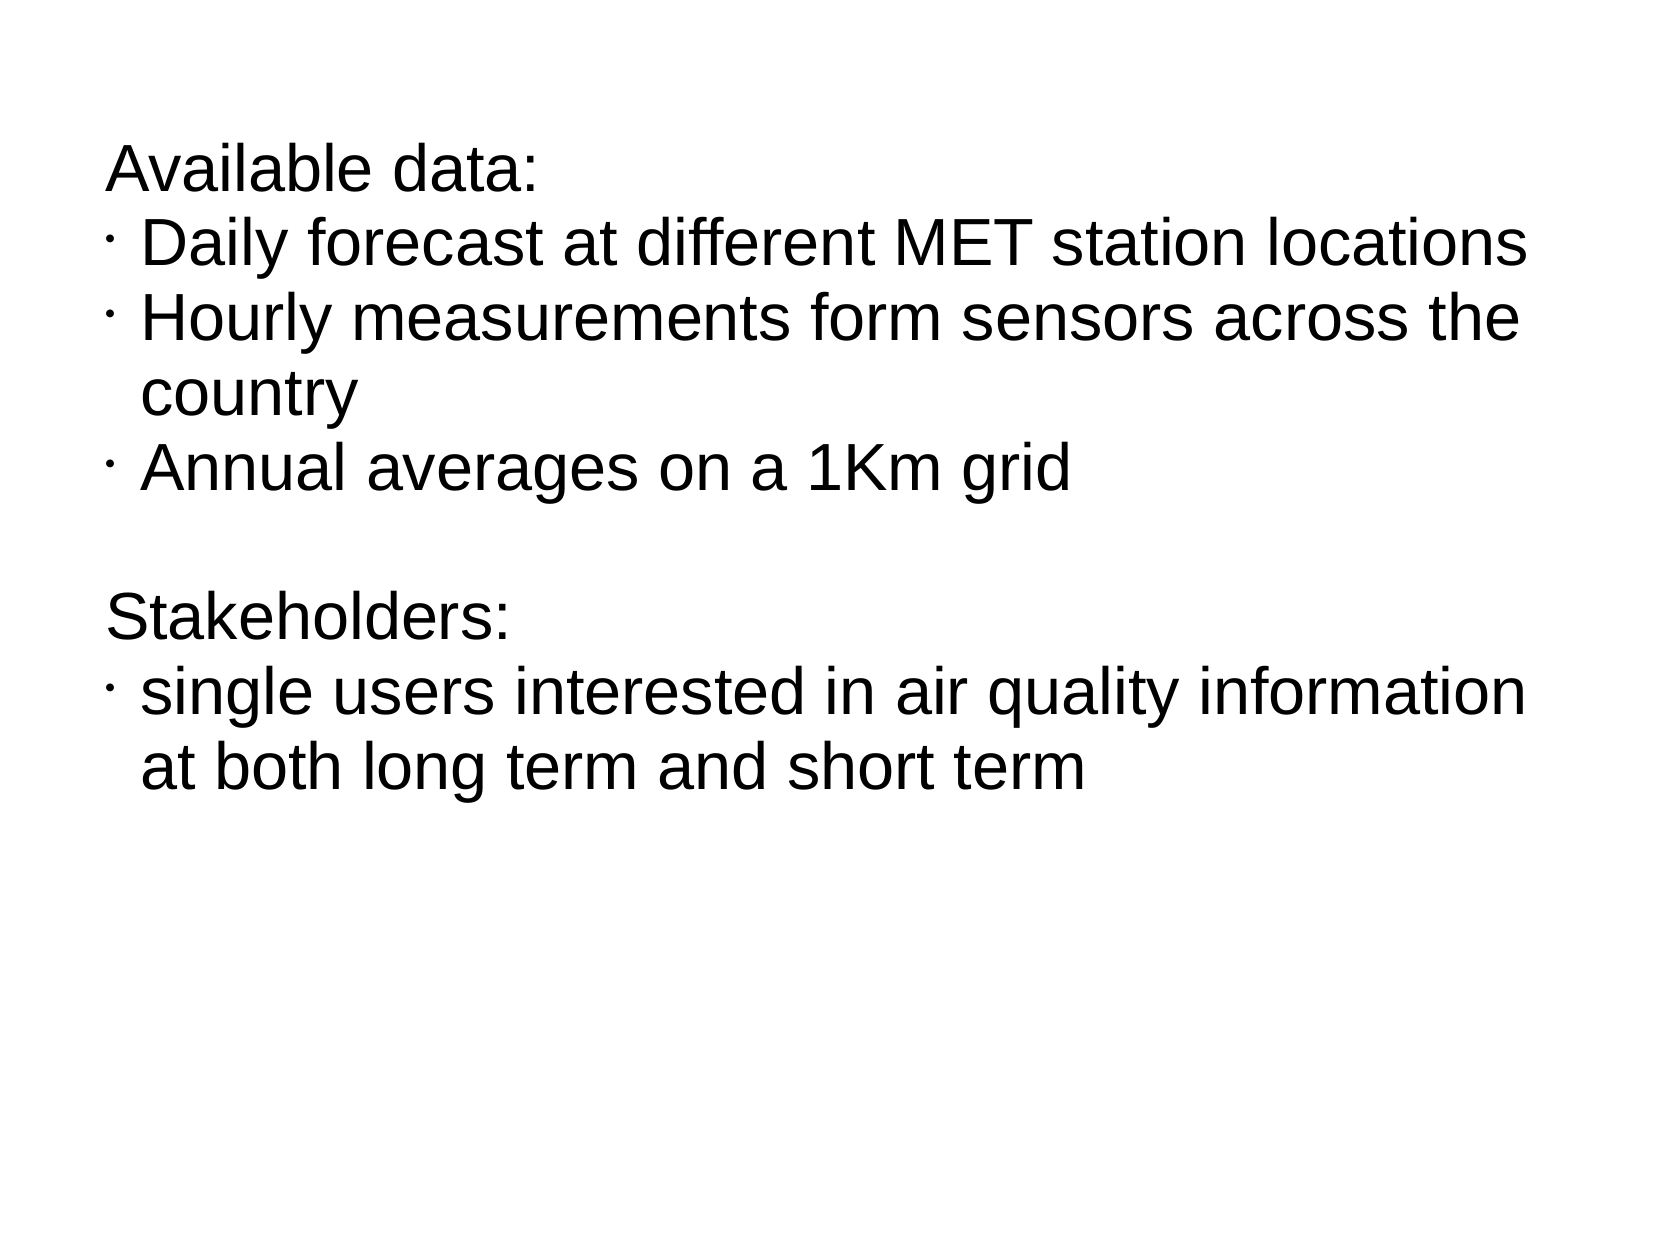

# Available data:
Daily forecast at different MET station locations
Hourly measurements form sensors across the country
Annual averages on a 1Km grid
Stakeholders:
single users interested in air quality information at both long term and short term